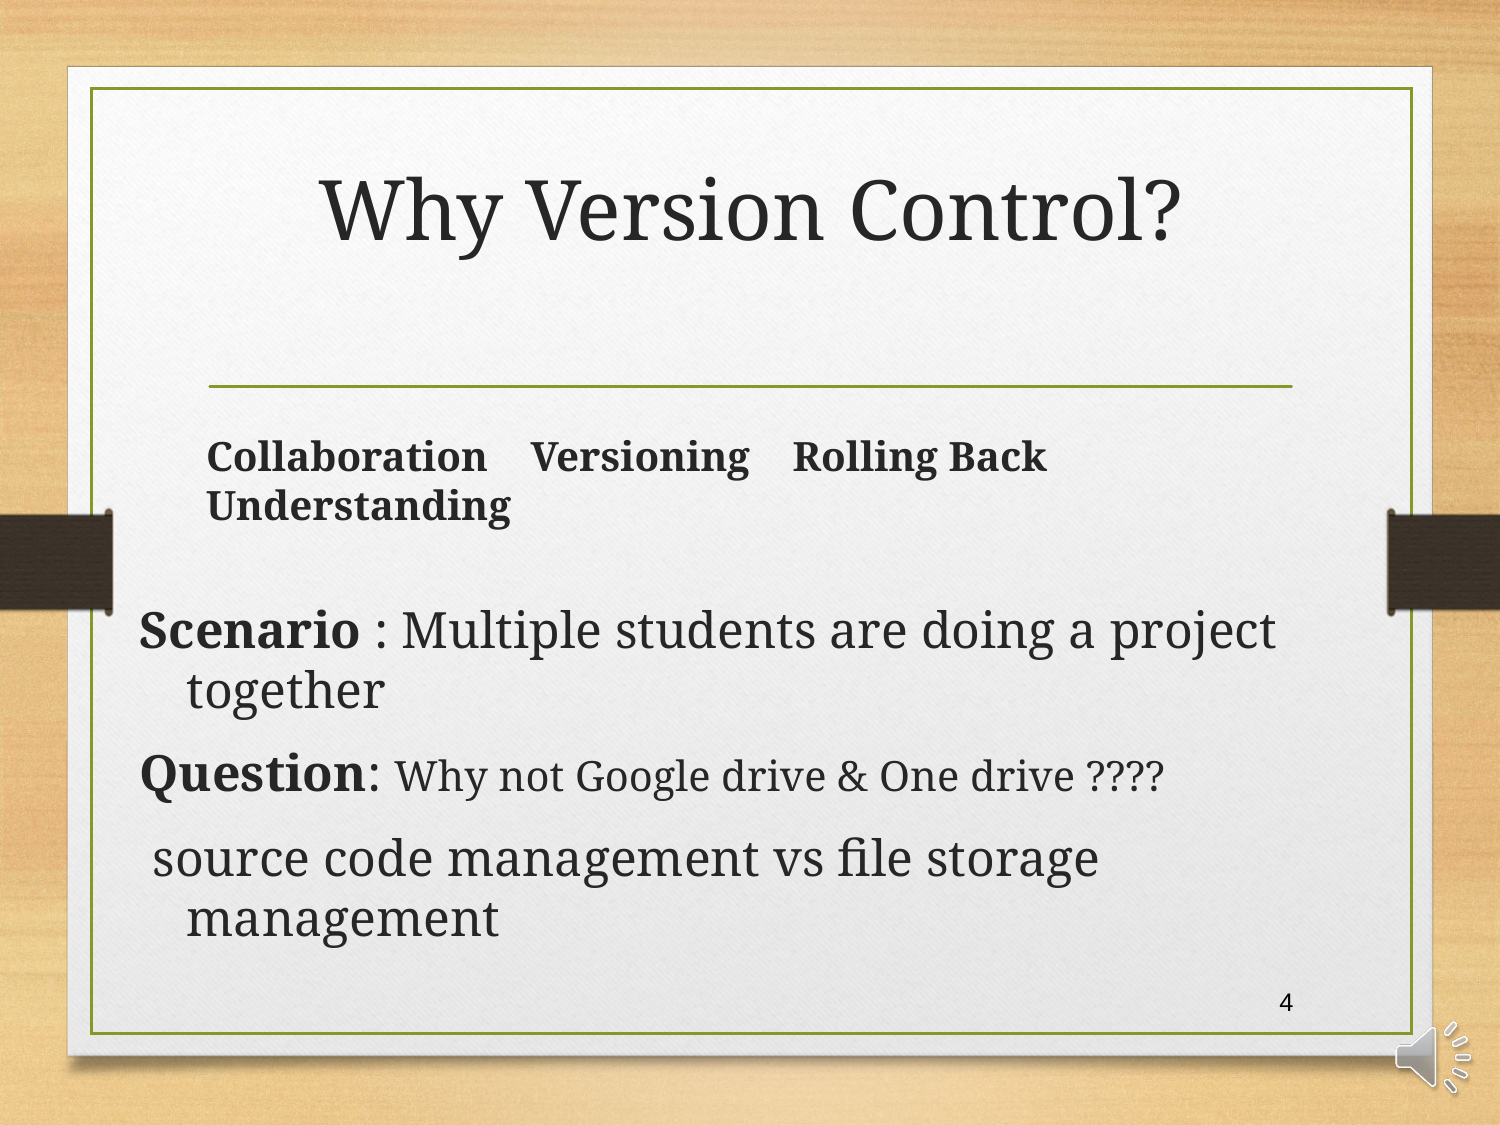

# Why Version Control?
Collaboration  Versioning  Rolling Back  Understanding
Scenario : Multiple students are doing a project together
Question: Why not Google drive & One drive ????
 source code management vs file storage management